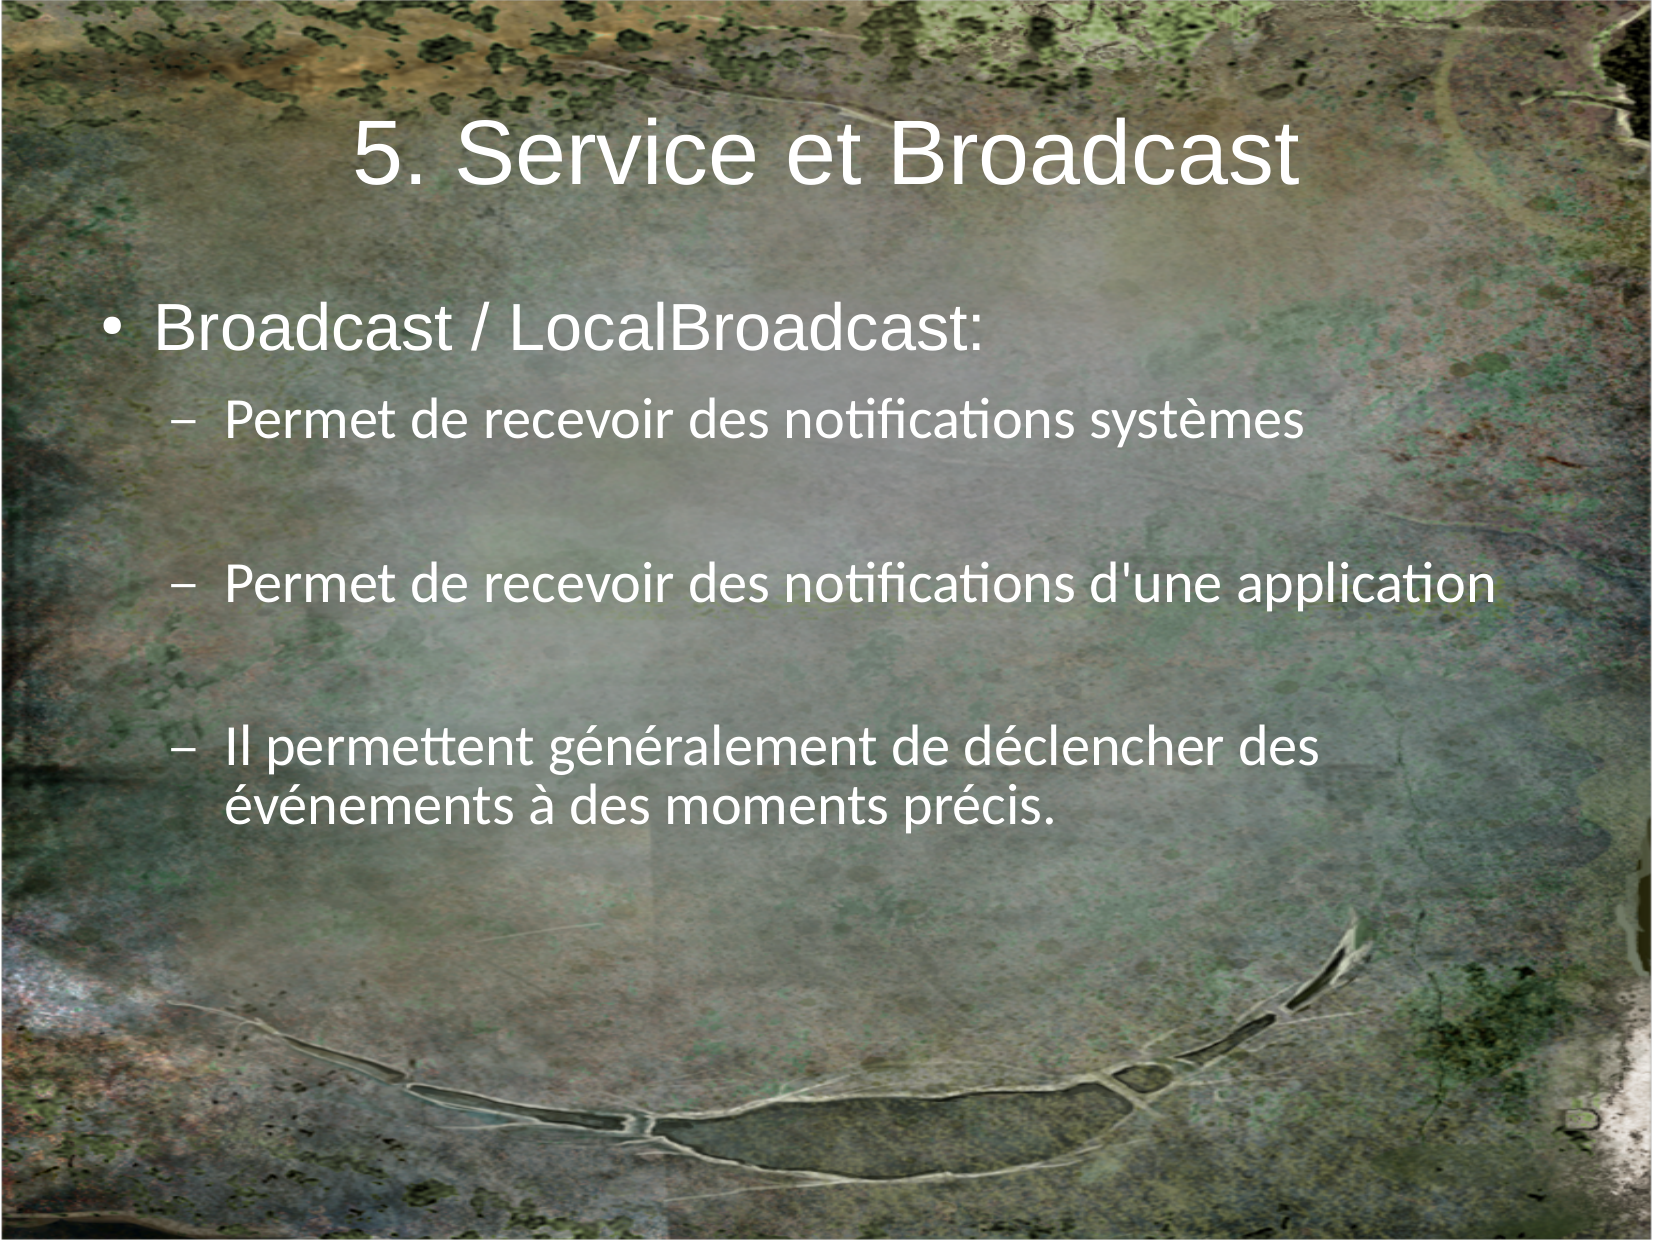

# 5. Service et Broadcast
Broadcast / LocalBroadcast:
Permet de recevoir des notifications systèmes
Permet de recevoir des notifications d'une application
Il permettent généralement de déclencher des événements à des moments précis.